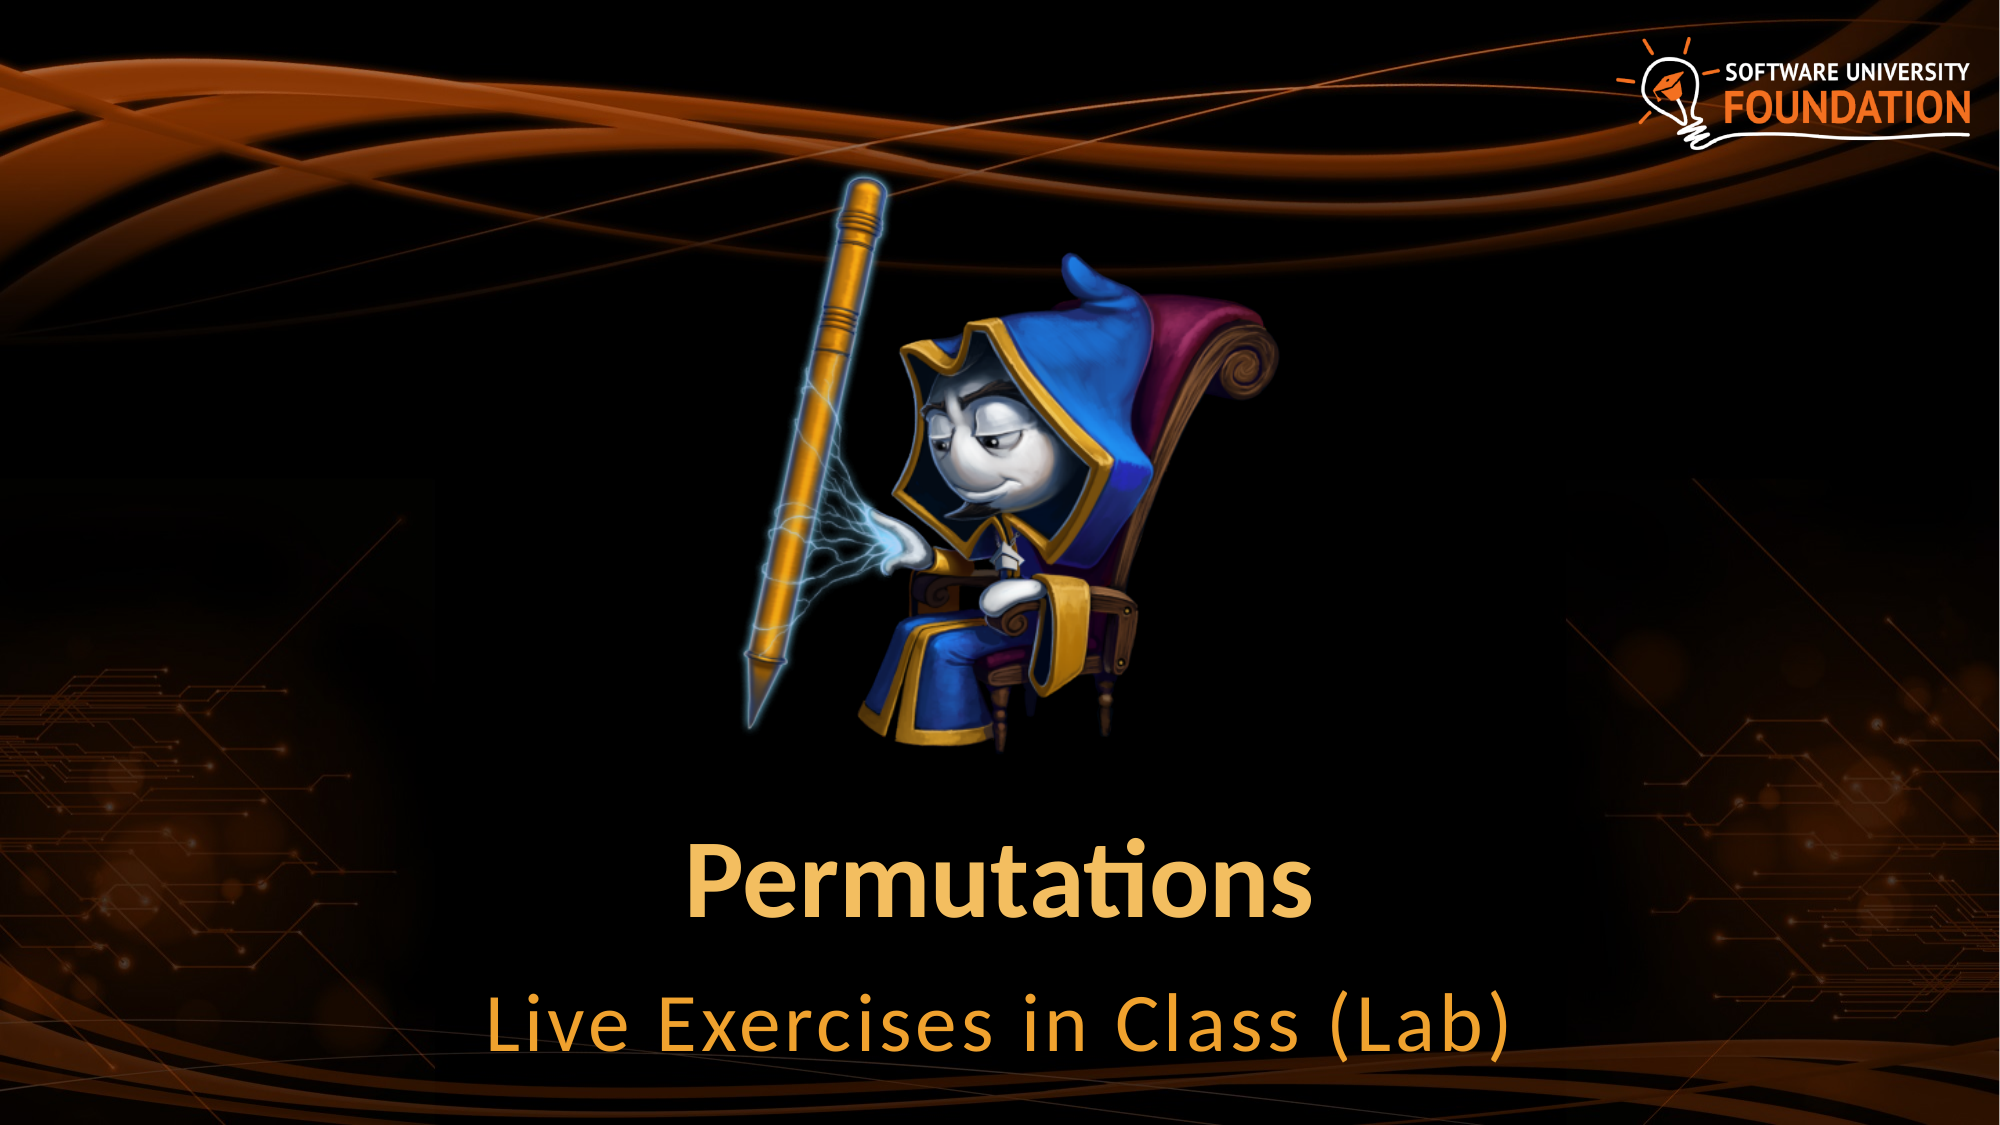

# Permutations
Live Exercises in Class (Lab)